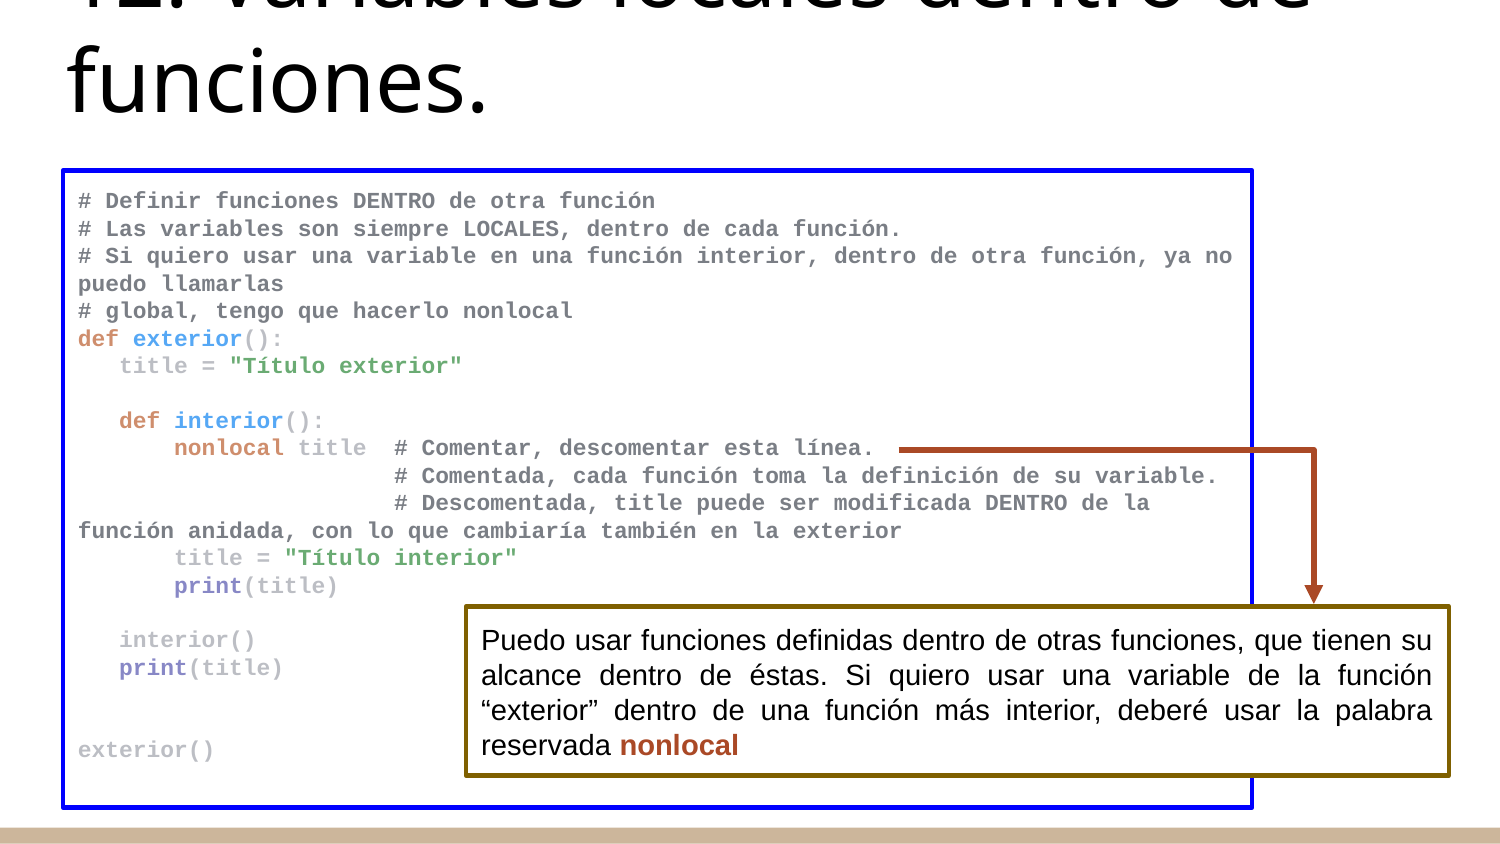

# 12. Variables locales dentro de funciones.
# Definir funciones DENTRO de otra función
# Las variables son siempre LOCALES, dentro de cada función.
# Si quiero usar una variable en una función interior, dentro de otra función, ya no puedo llamarlas
# global, tengo que hacerlo nonlocal
def exterior():
 title = "Título exterior"
 def interior():
 nonlocal title # Comentar, descomentar esta línea.
 # Comentada, cada función toma la definición de su variable.
 # Descomentada, title puede ser modificada DENTRO de la función anidada, con lo que cambiaría también en la exterior
 title = "Título interior"
 print(title)
 interior()
 print(title)
exterior()
Puedo usar funciones definidas dentro de otras funciones, que tienen su alcance dentro de éstas. Si quiero usar una variable de la función “exterior” dentro de una función más interior, deberé usar la palabra reservada nonlocal